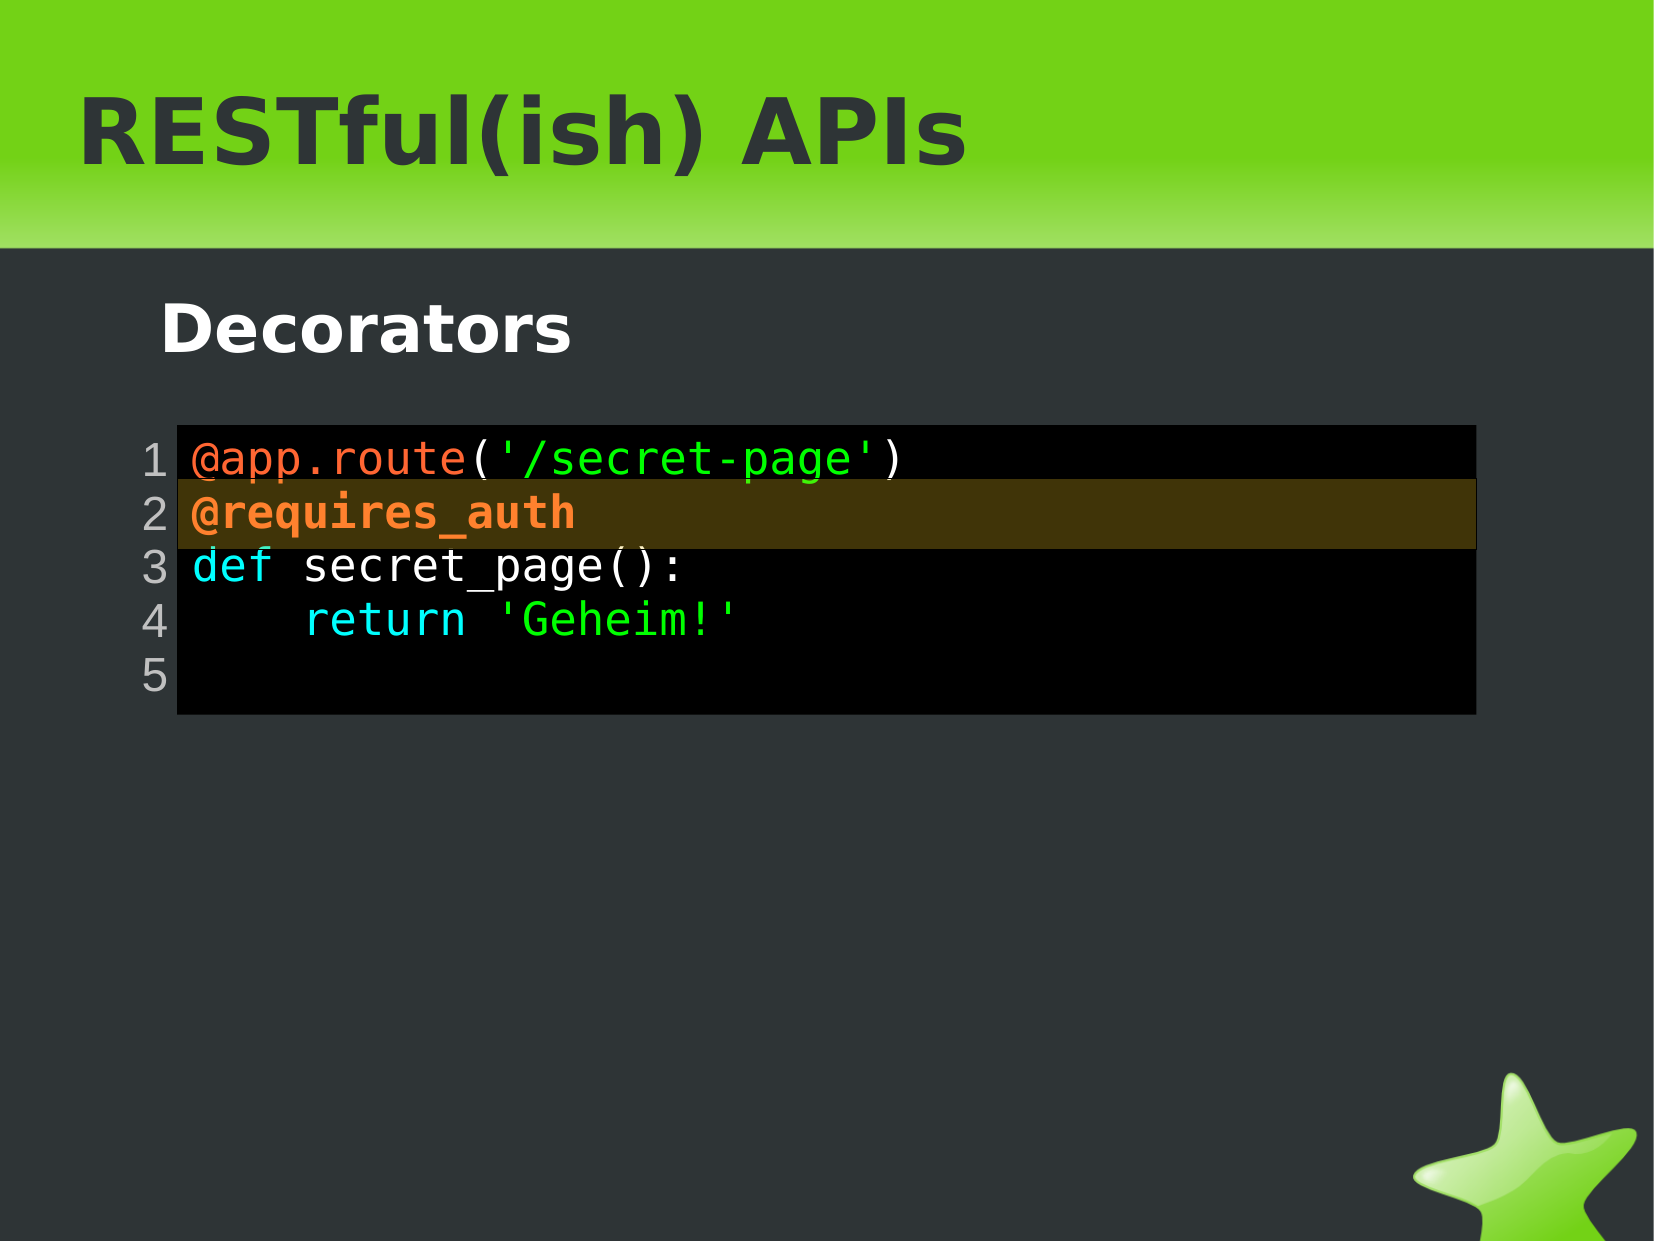

# RESTful(ish) APIs
Decorators
1
2
3
4
5
@app.route('/secret-page')
@requires_auth
def secret_page():
 return 'Geheim!'